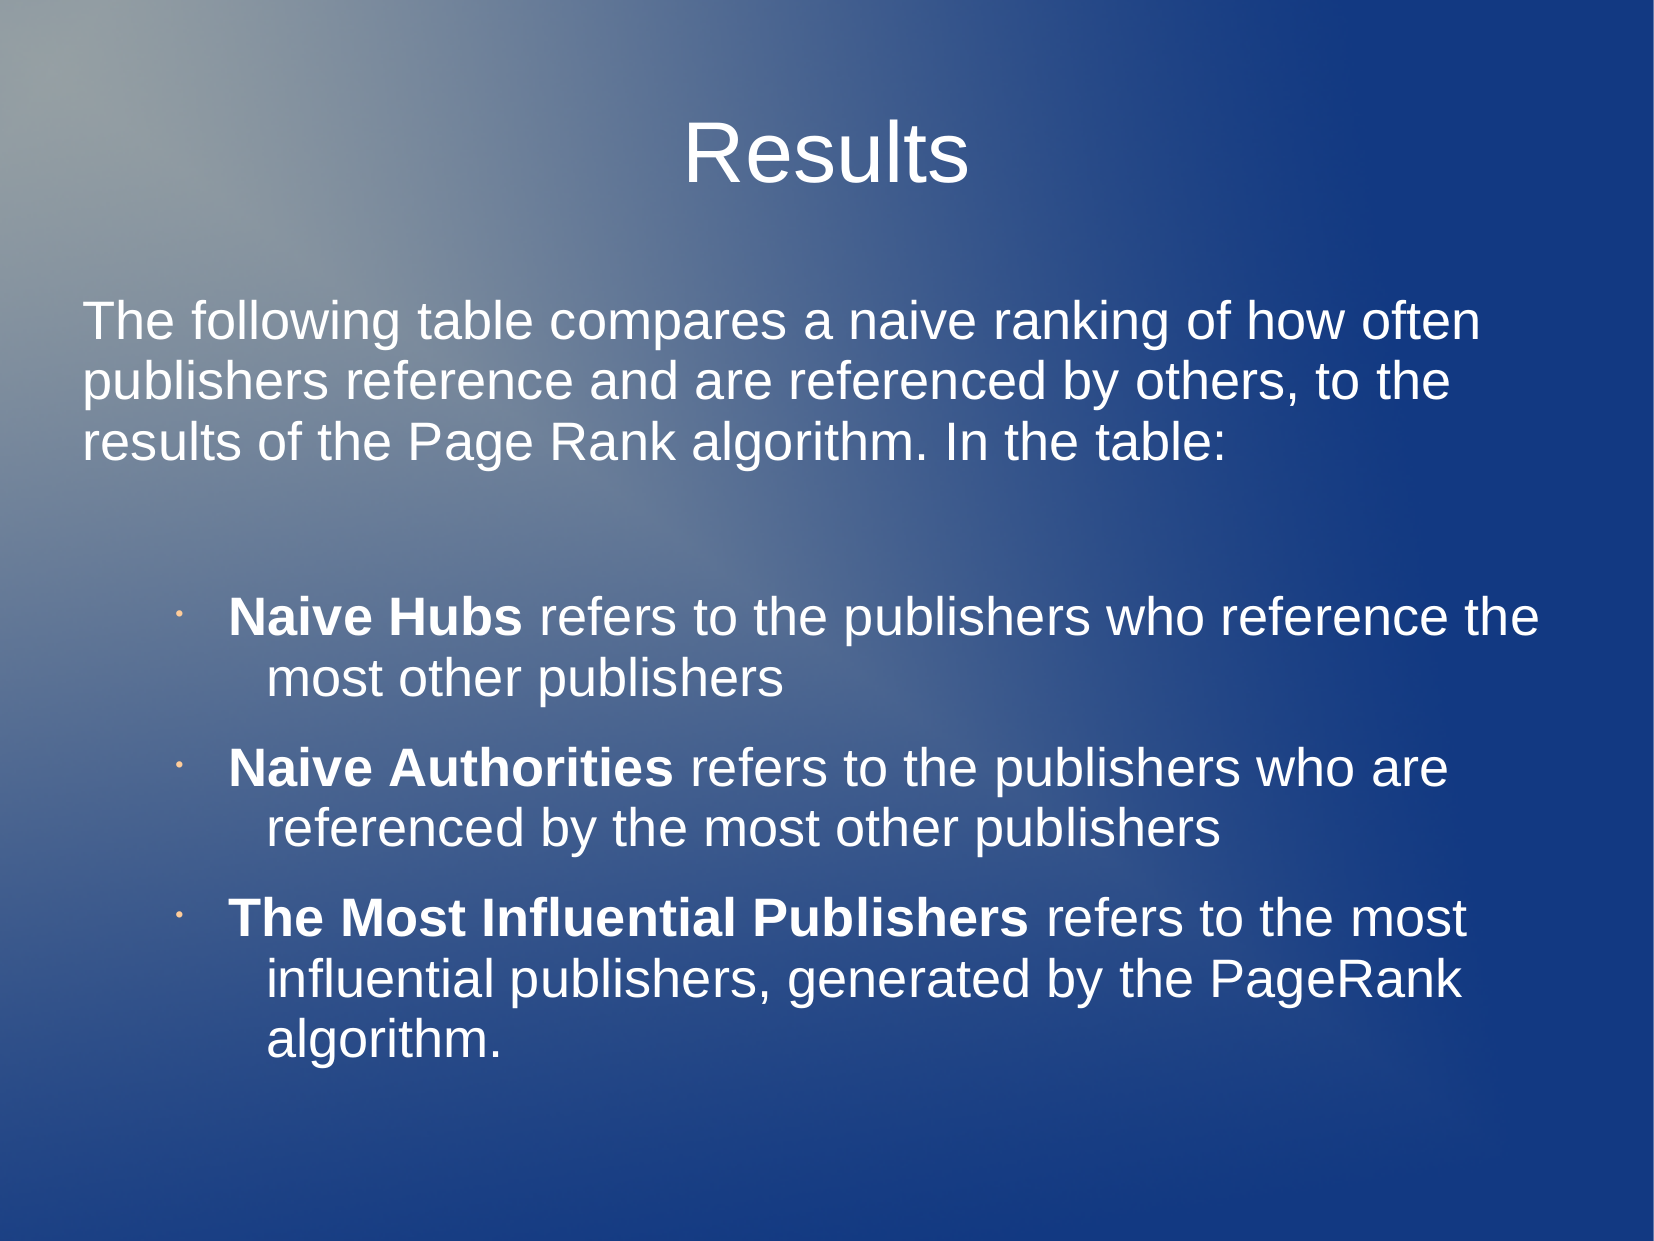

# Results
The following table compares a naive ranking of how often publishers reference and are referenced by others, to the results of the Page Rank algorithm. In the table:
Naive Hubs refers to the publishers who reference the most other publishers
Naive Authorities refers to the publishers who are referenced by the most other publishers
The Most Influential Publishers refers to the most influential publishers, generated by the PageRank algorithm.